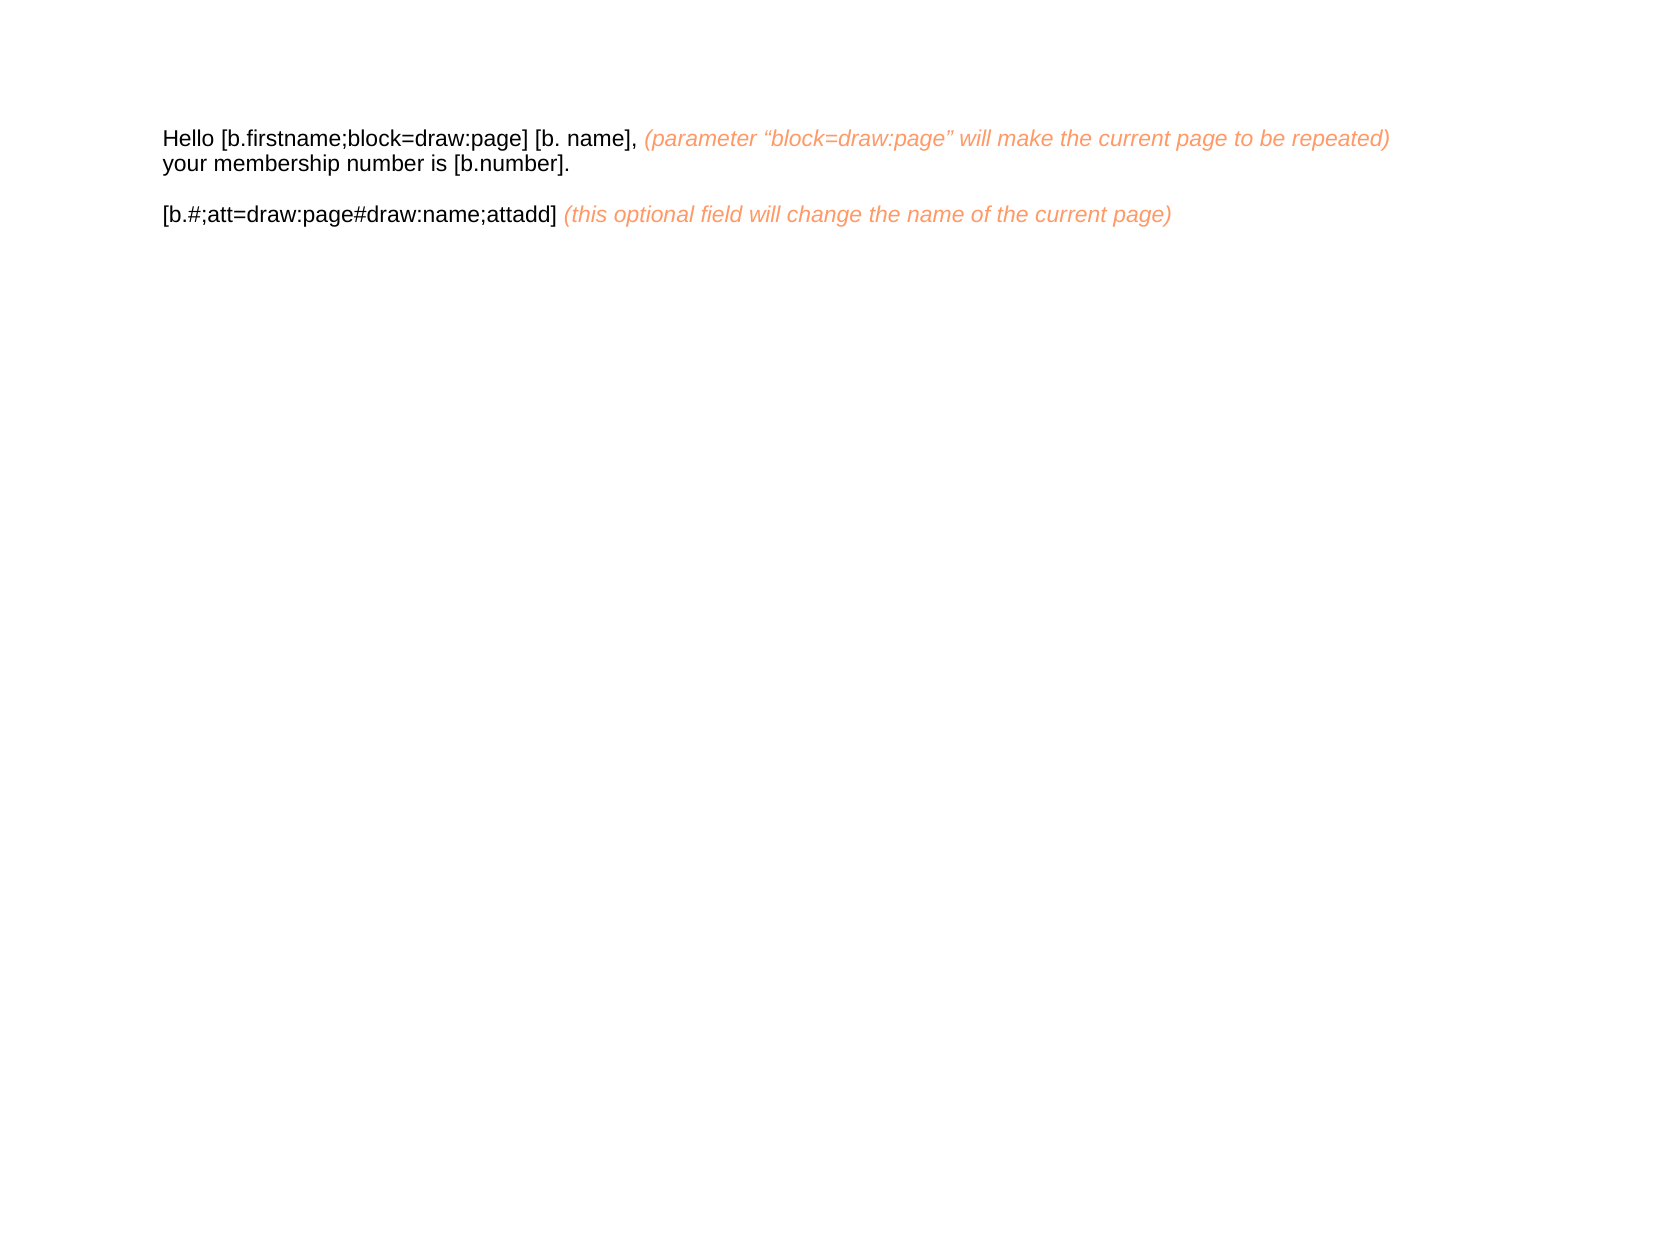

Hello [b.firstname;block=draw:page] [b. name], (parameter “block=draw:page” will make the current page to be repeated)
your membership number is [b.number].
[b.#;att=draw:page#draw:name;attadd] (this optional field will change the name of the current page)